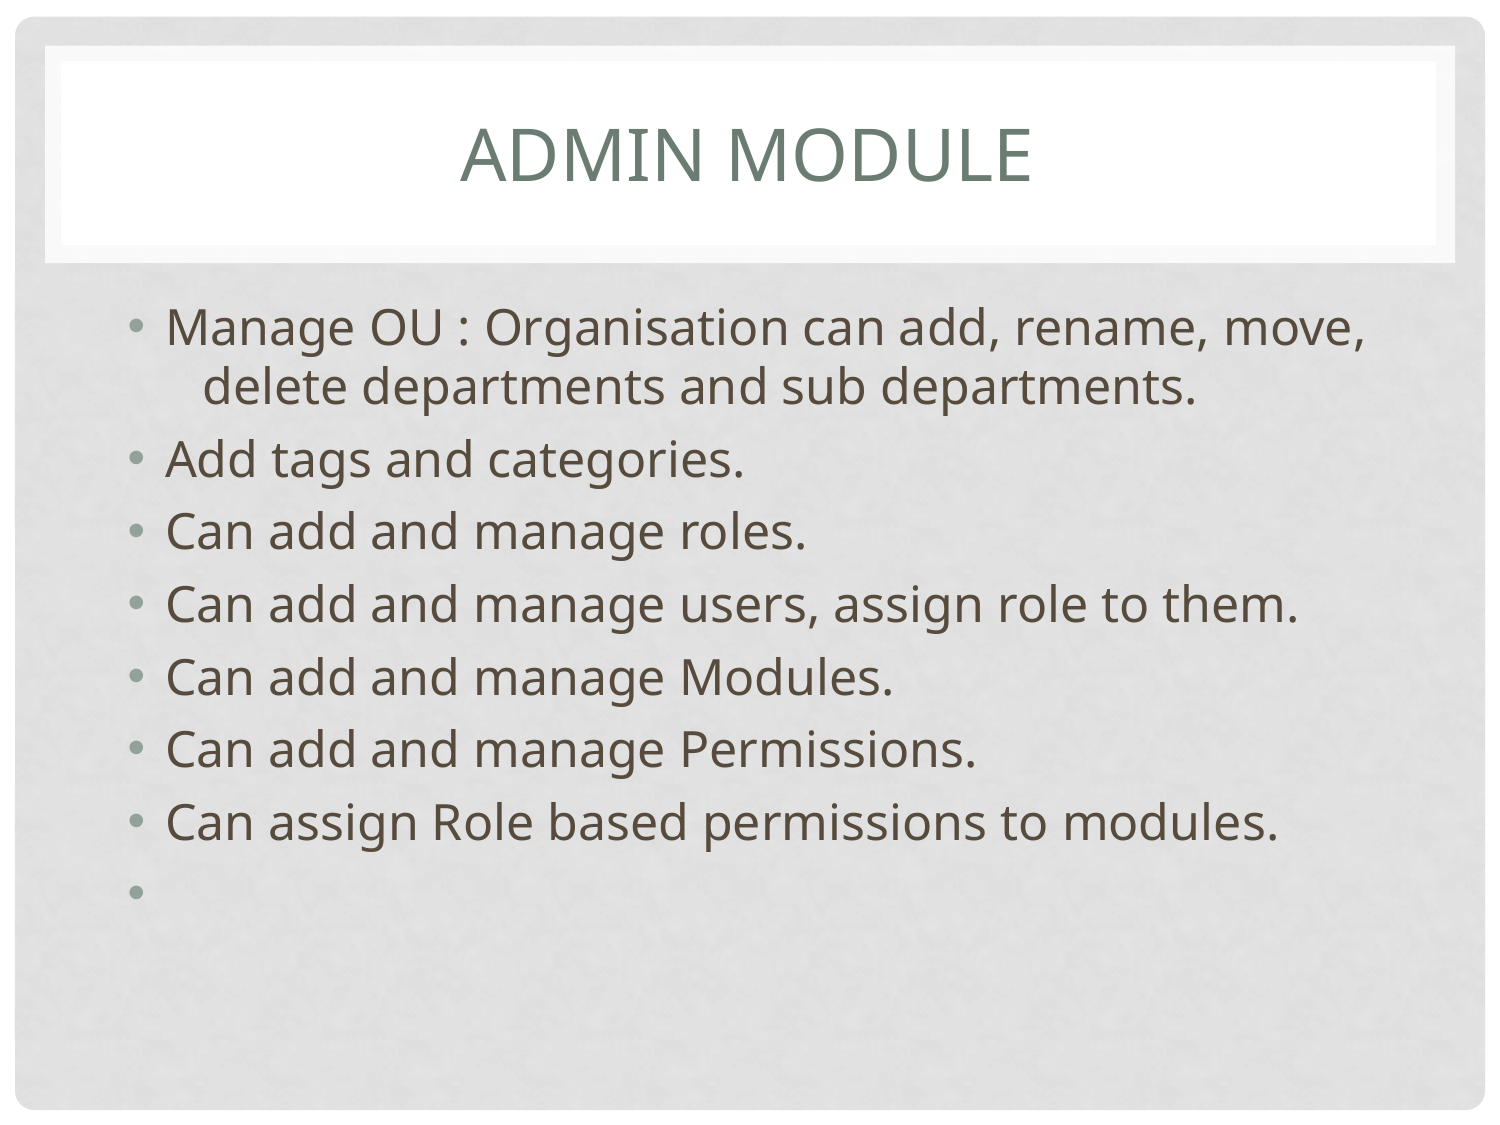

# ADMIN MODULE
Manage OU : Organisation can add, rename, move, delete departments and sub departments.
Add tags and categories.
Can add and manage roles.
Can add and manage users, assign role to them.
Can add and manage Modules.
Can add and manage Permissions.
Can assign Role based permissions to modules.